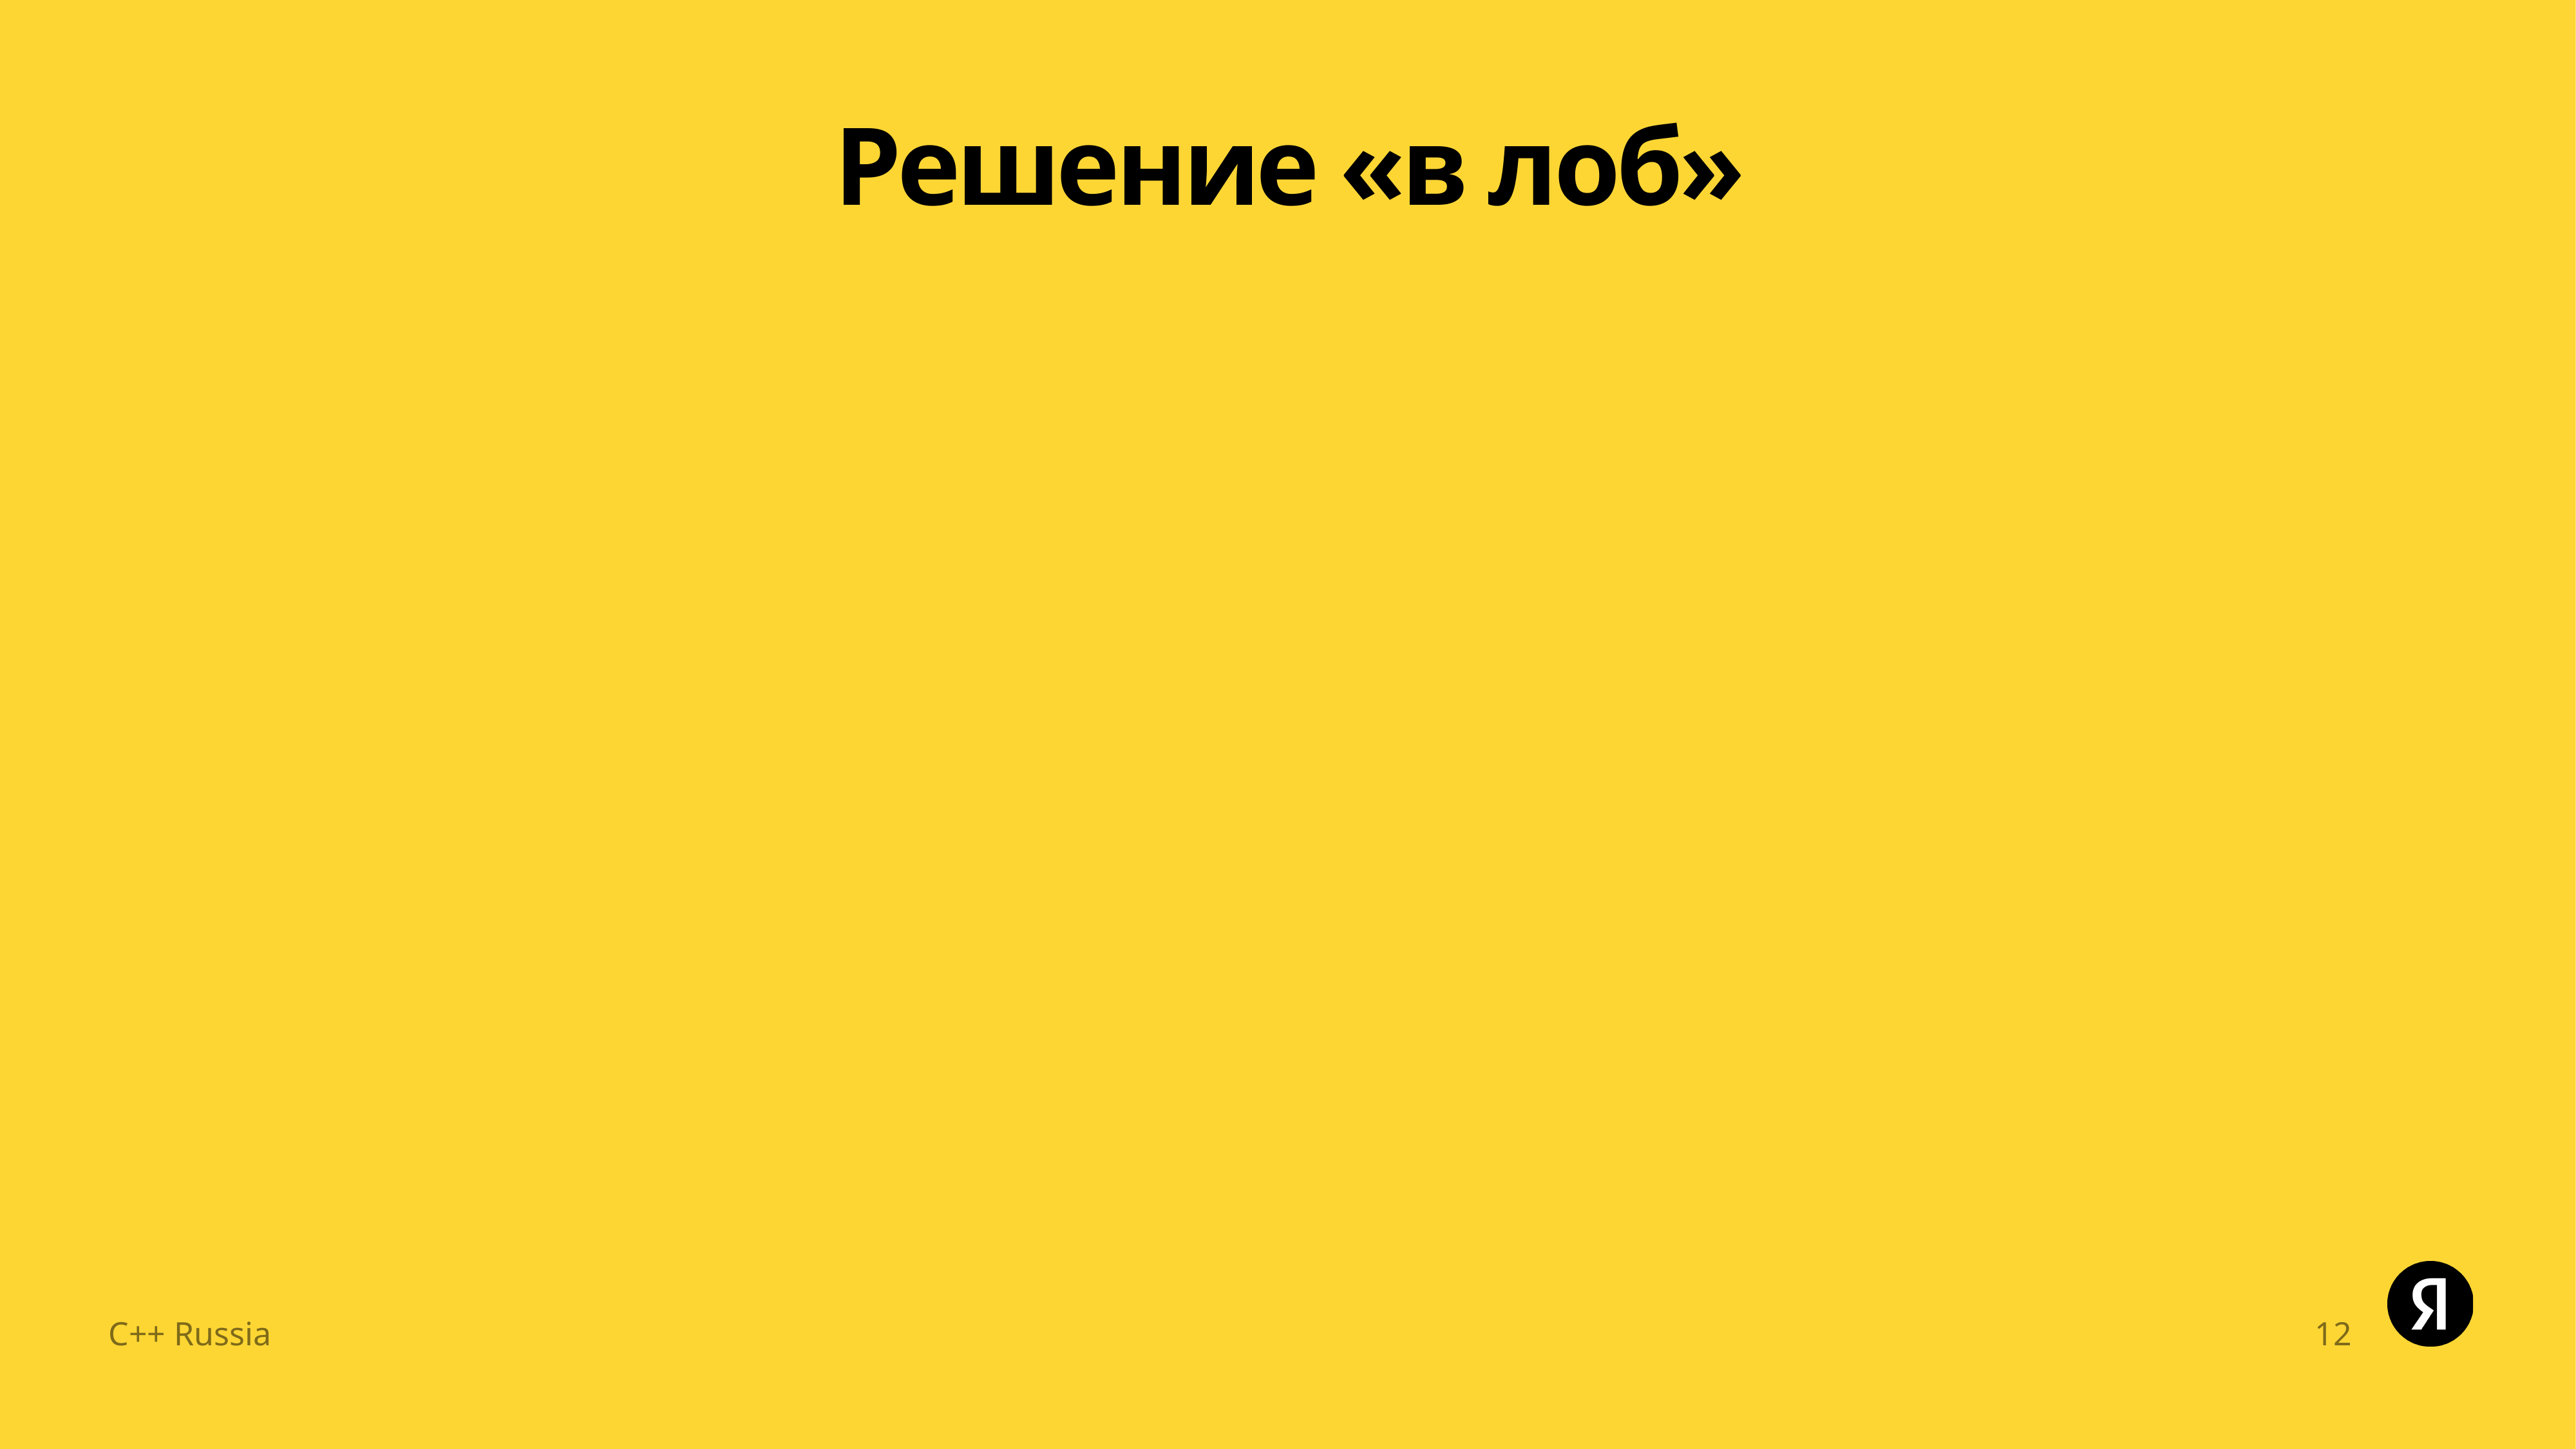

Решение «в лоб»
#
C++ Russia
12